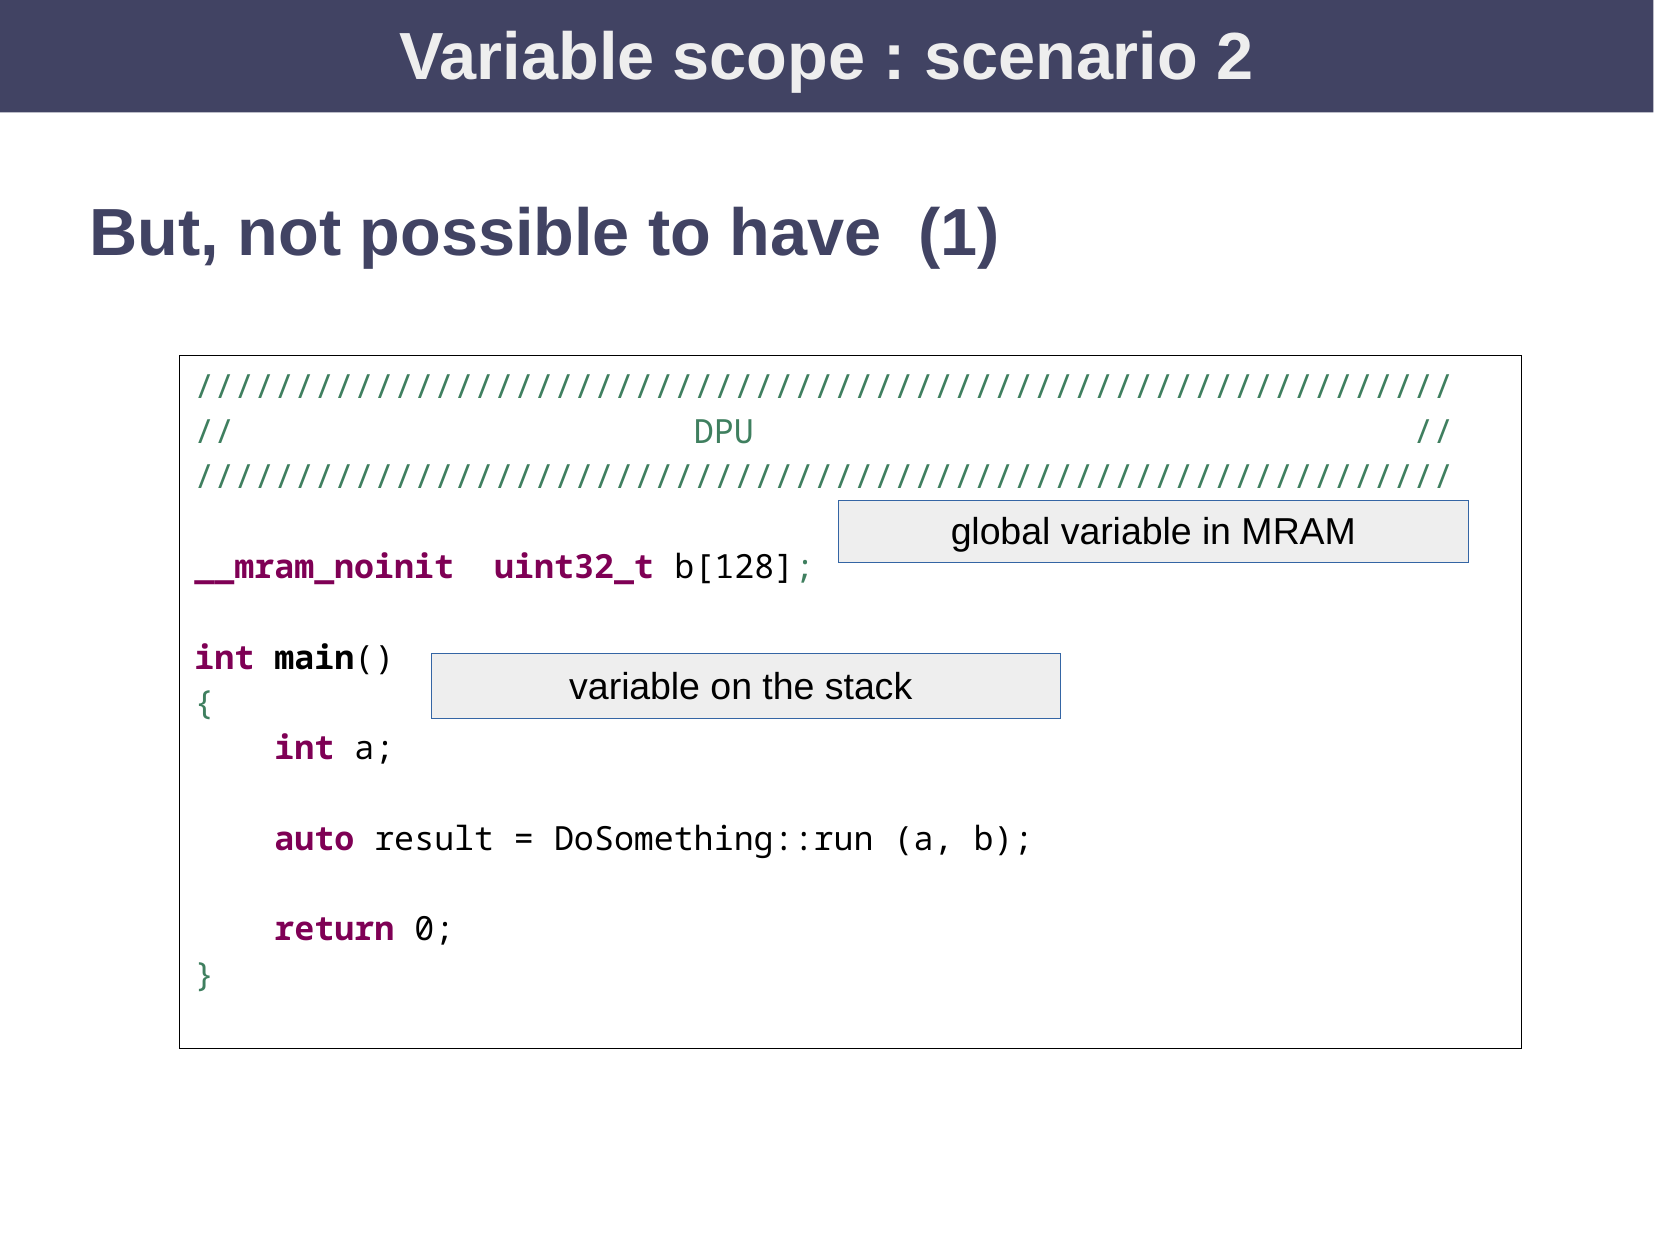

Variable scope : scenario 2
But, not possible to have (1)
///////////////////////////////////////////////////////////////
// DPU //
///////////////////////////////////////////////////////////////
__mram_noinit uint32_t b[128];
int main()
{
 int a;
 auto result = DoSomething::run (a, b);
 return 0;
}
global variable in MRAM
variable on the stack